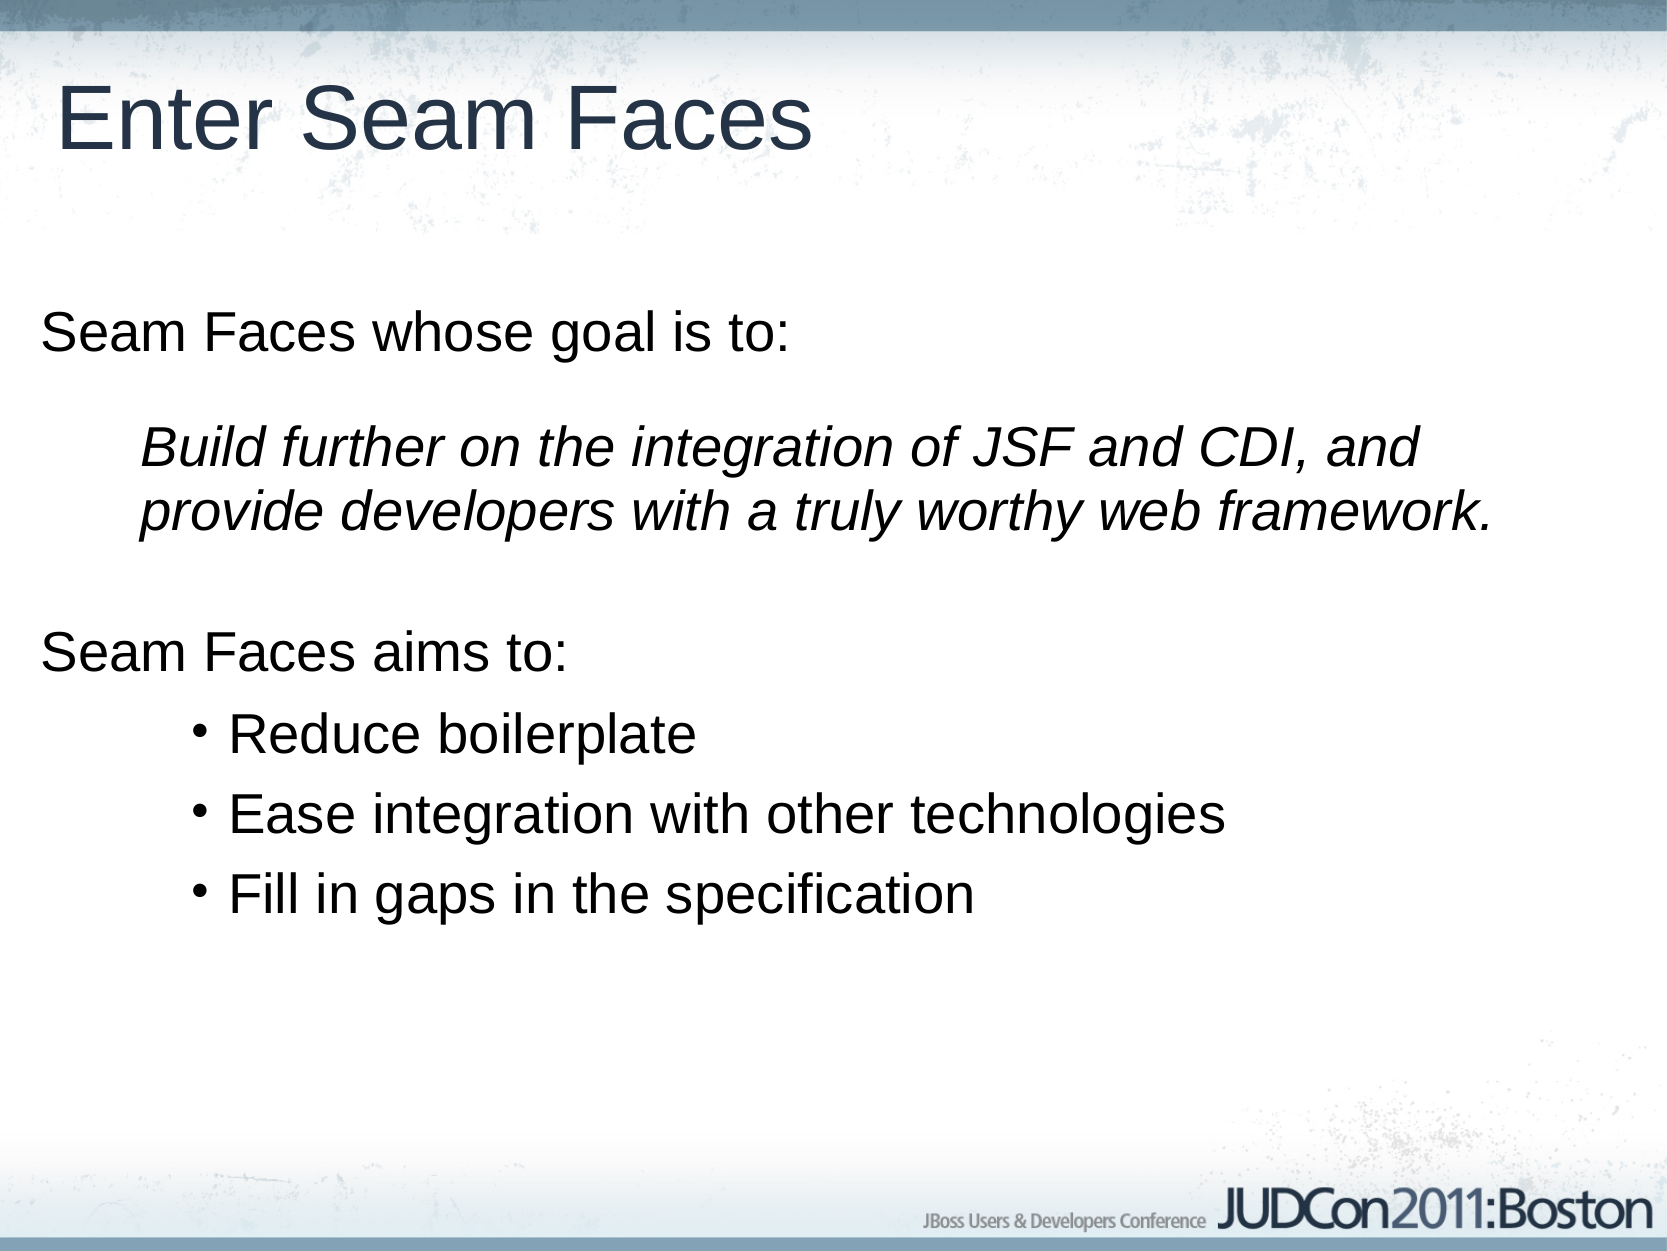

# Enter Seam Faces
Seam Faces whose goal is to:
Seam Faces aims to:
Reduce boilerplate
Ease integration with other technologies
Fill in gaps in the specification
Build further on the integration of JSF and CDI, and provide developers with a truly worthy web framework.